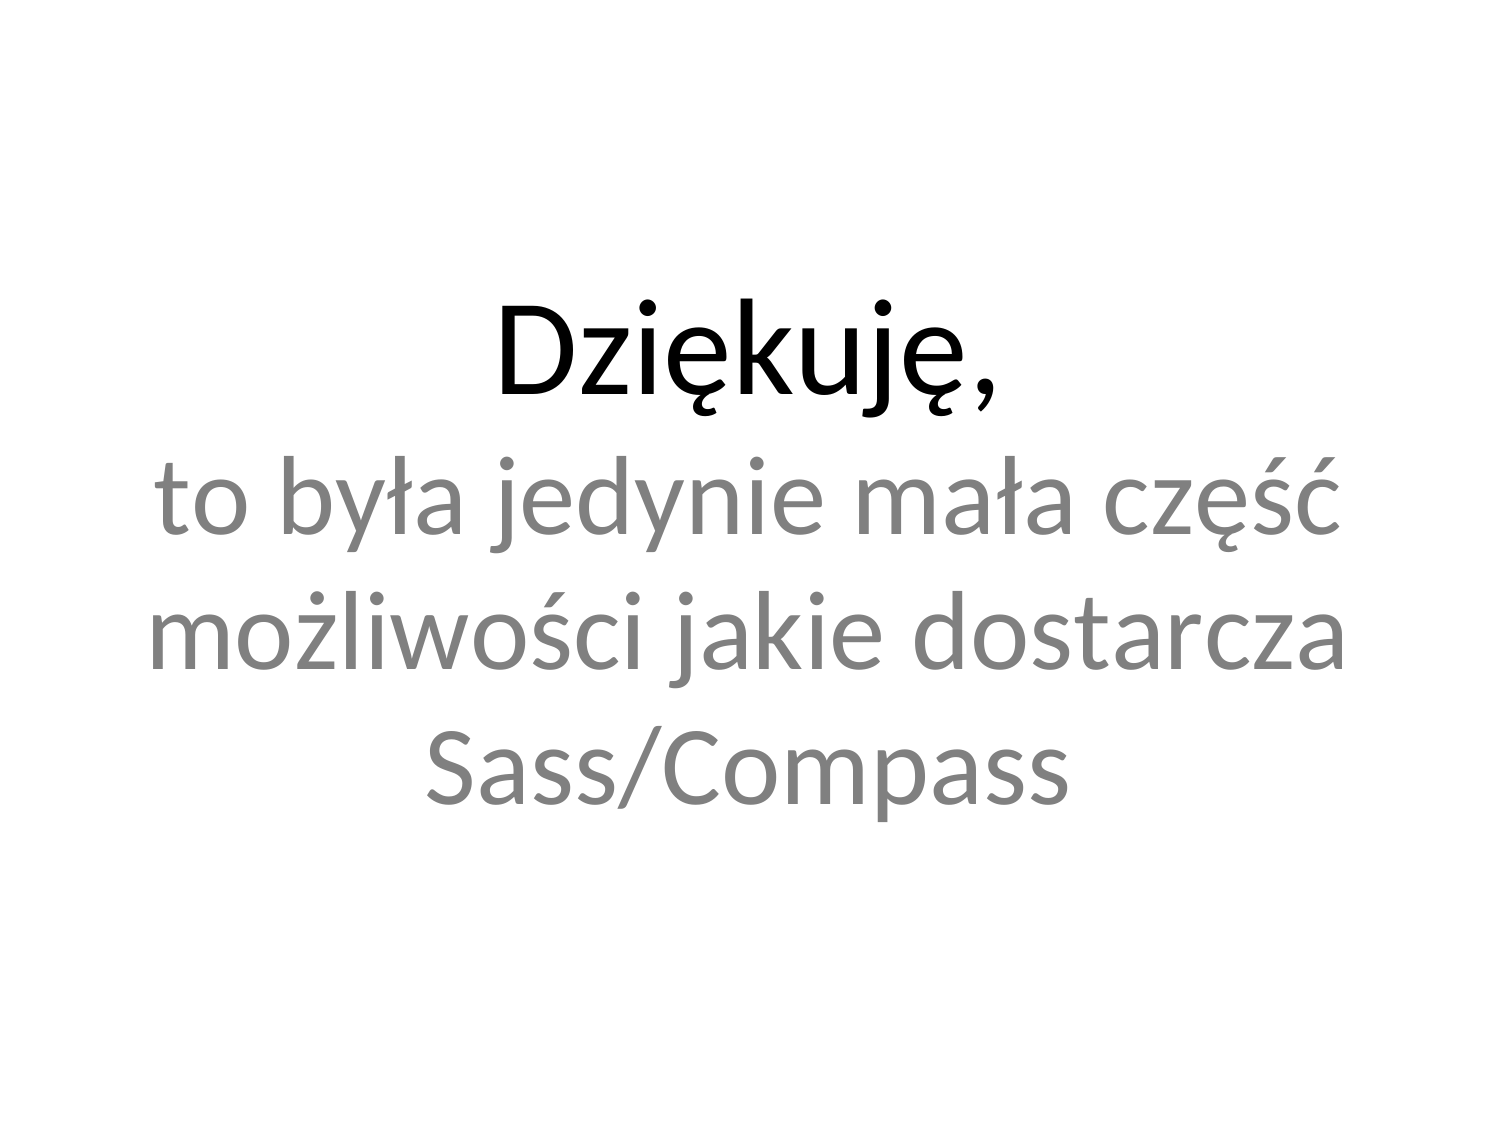

# Dziękuję, to była jedynie mała część możliwości jakie dostarcza Sass/Compass